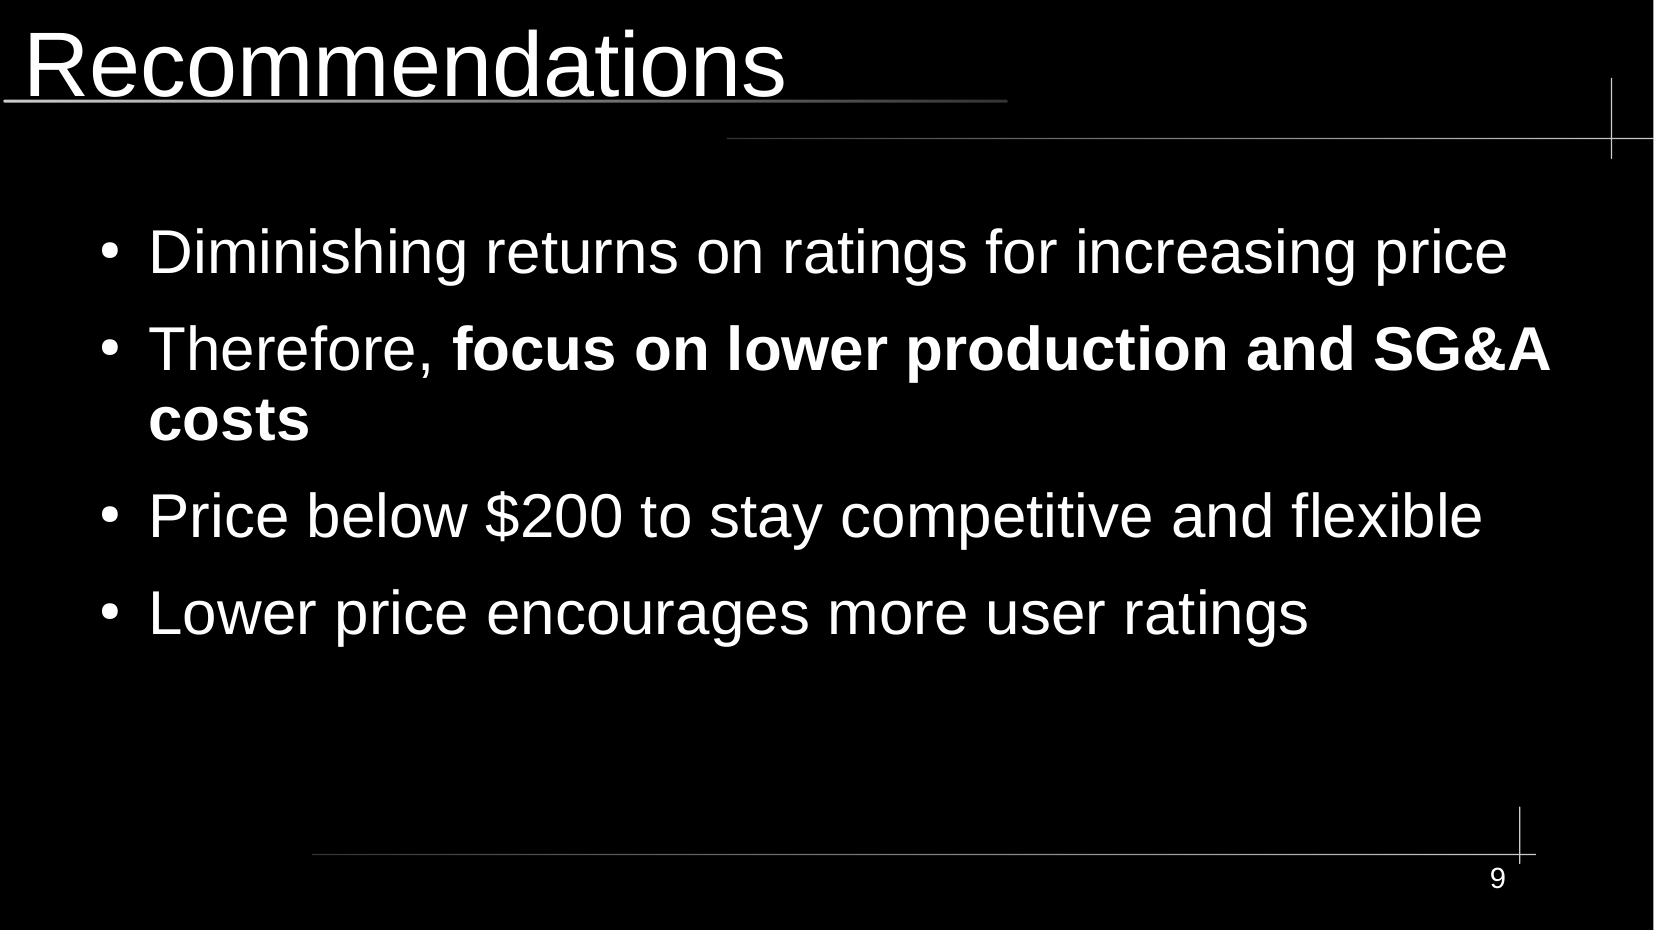

# Recommendations
Diminishing returns on ratings for increasing price
Therefore, focus on lower production and SG&A costs
Price below $200 to stay competitive and flexible
Lower price encourages more user ratings
9